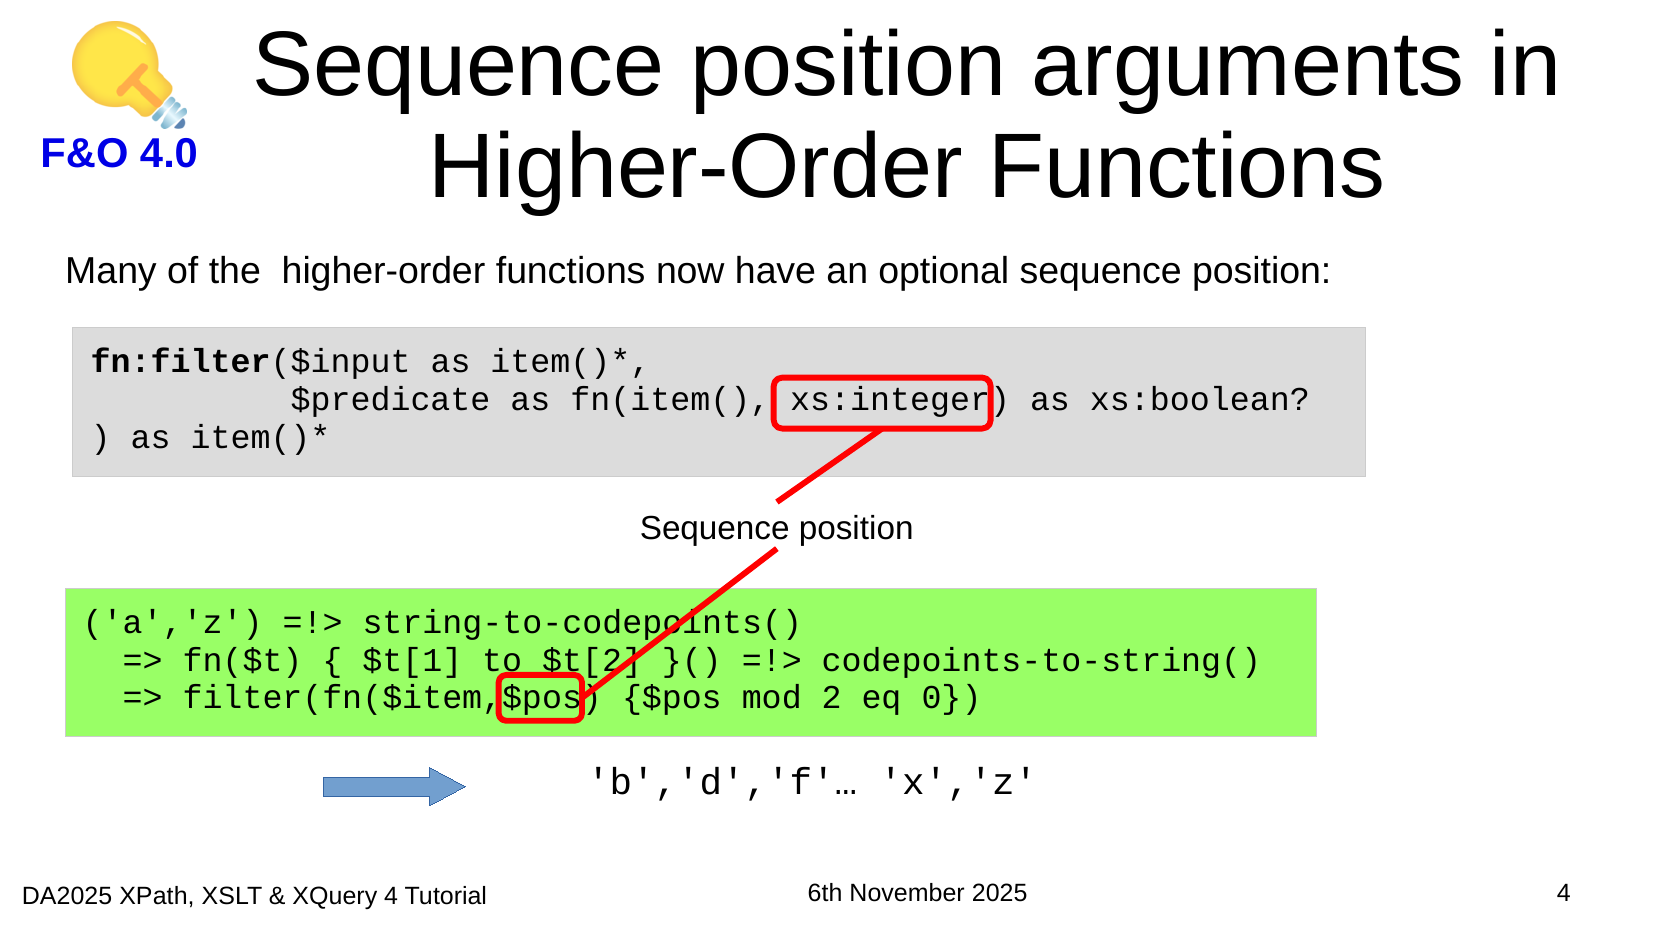

# Sequence position arguments in Higher-Order Functions
Many of the higher-order functions now have an optional sequence position:
fn:filter($input as item()*,
 $predicate as fn(item(), xs:integer) as xs:boolean?
) as item()*
Sequence position
('a','z') =!> string-to-codepoints()
 => fn($t) { $t[1] to $t[2] }() =!> codepoints-to-string()
 => filter(fn($item,$pos) {$pos mod 2 eq 0})
'b','d','f'… 'x','z'
4
6th November 2025
DA2025 XPath, XSLT & XQuery 4 Tutorial